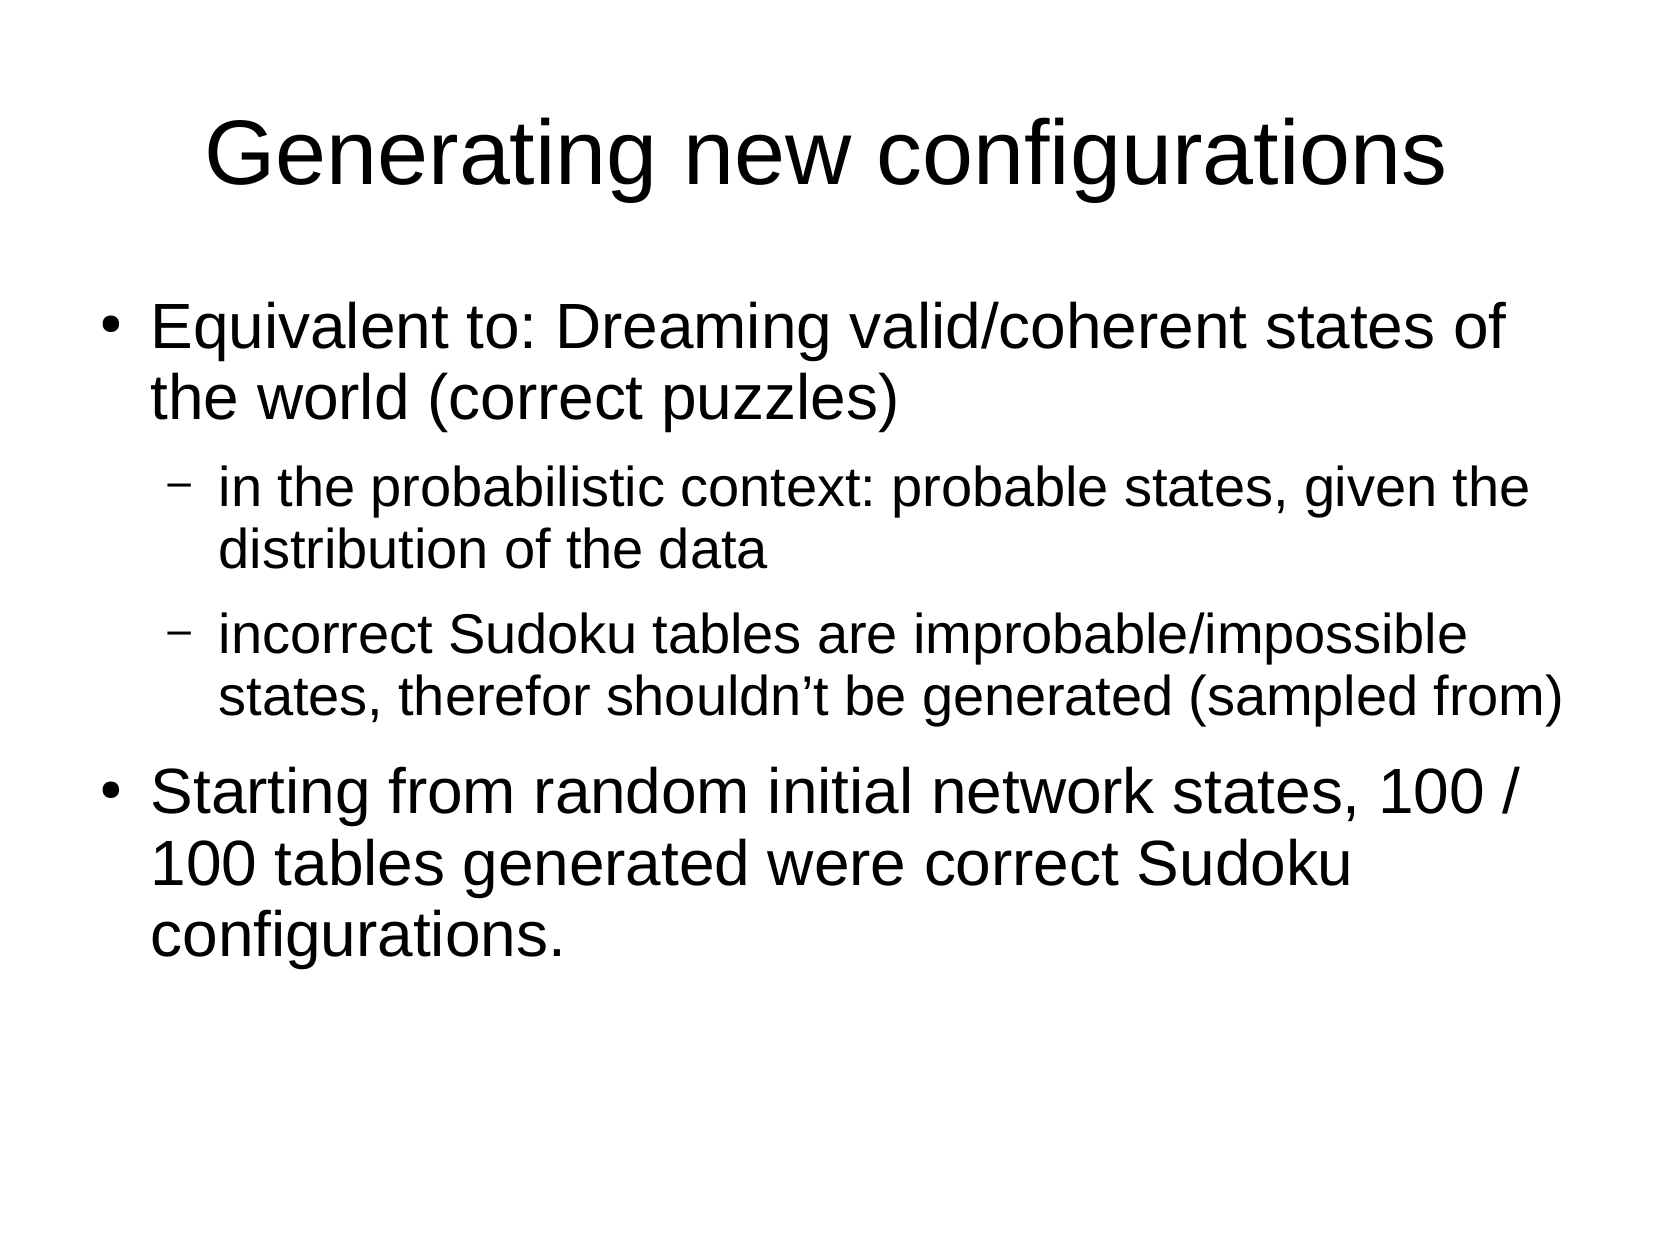

# Generating new configurations
Equivalent to: Dreaming valid/coherent states of the world (correct puzzles)
in the probabilistic context: probable states, given the distribution of the data
incorrect Sudoku tables are improbable/impossible states, therefor shouldn’t be generated (sampled from)
Starting from random initial network states, 100 / 100 tables generated were correct Sudoku configurations.